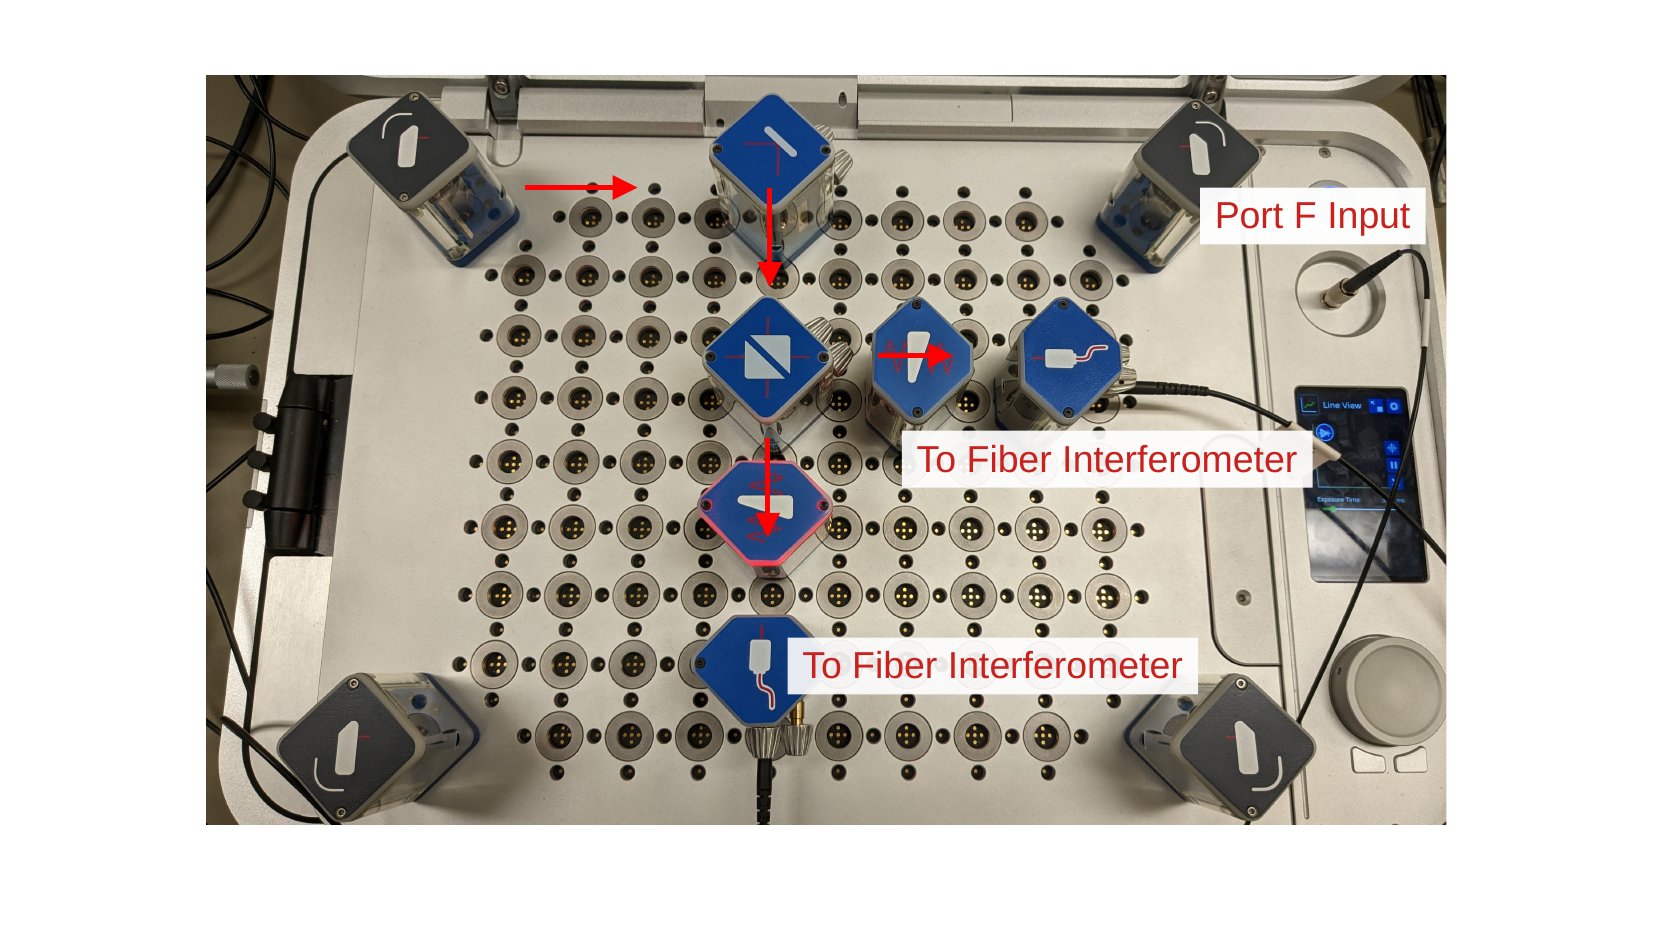

Port F Input
To Fiber Interferometer
To Fiber Interferometer